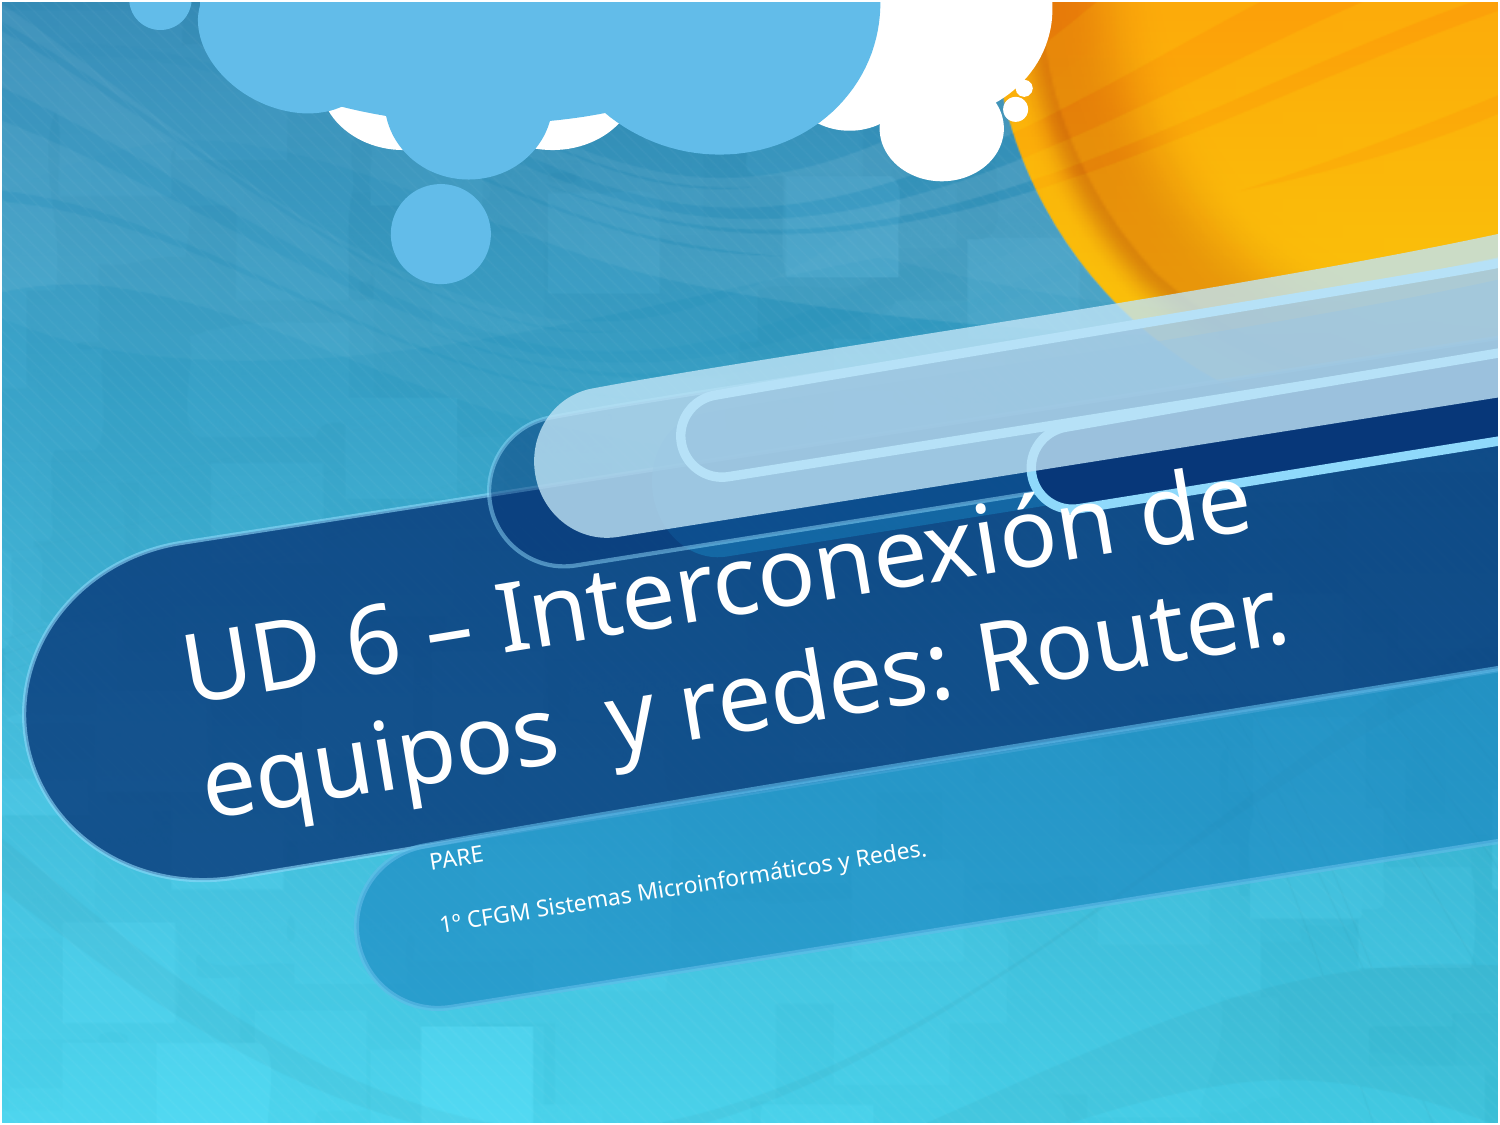

# UD 6 – Interconexión de equipos y redes: Router.
PARE
1º CFGM Sistemas Microinformáticos y Redes.